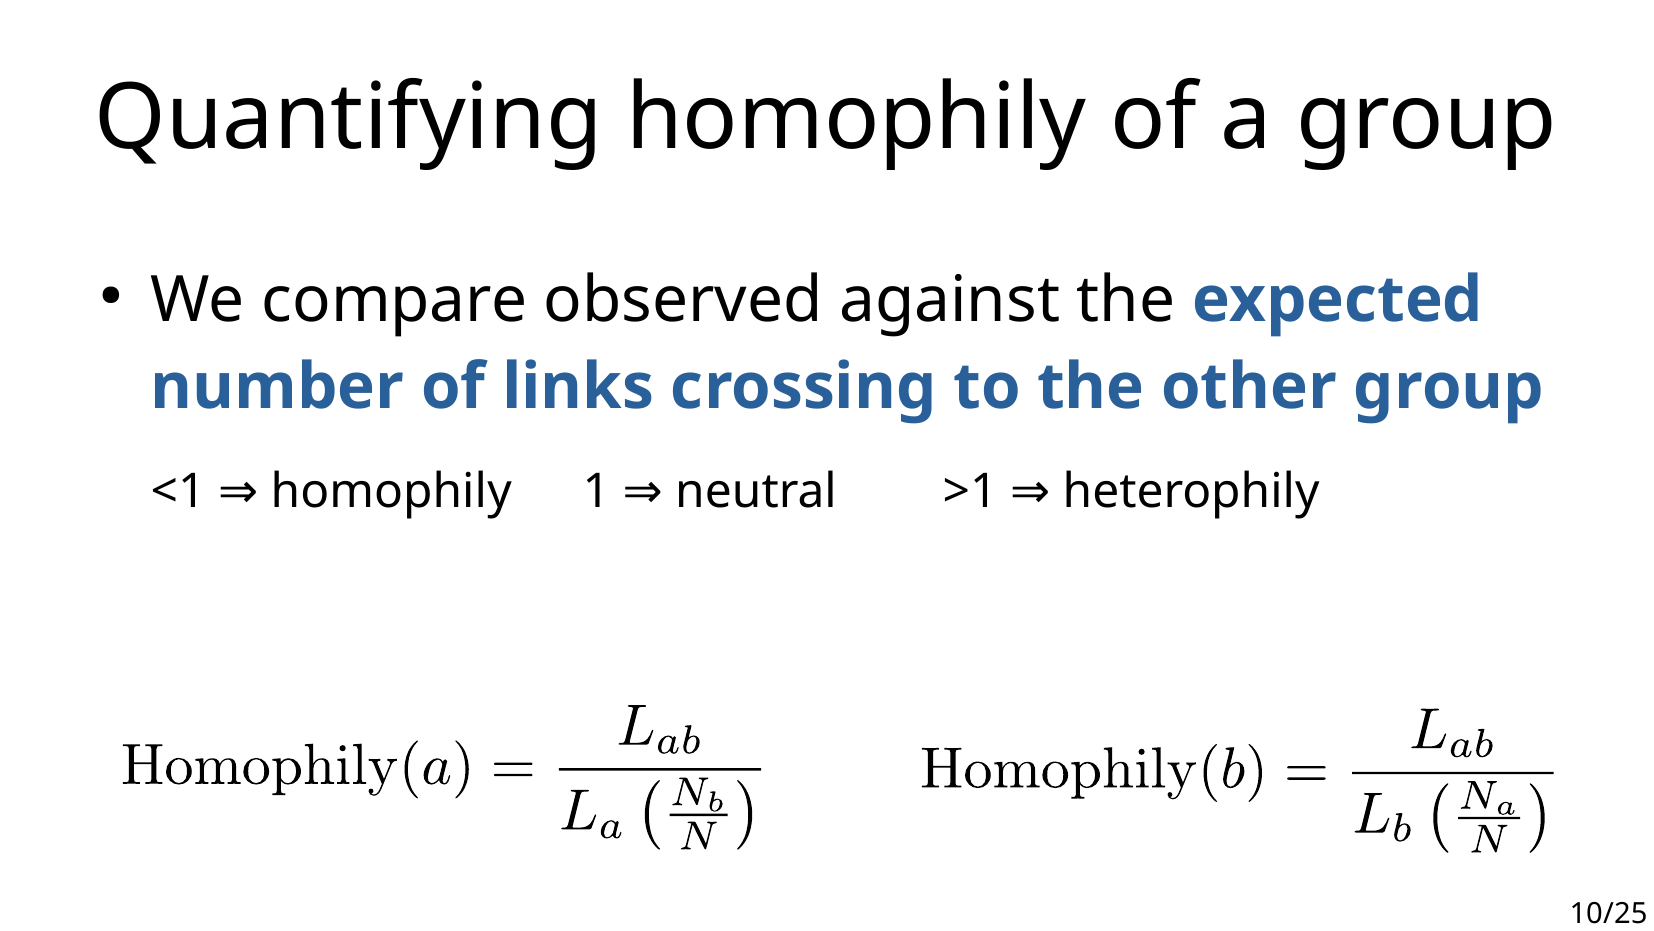

# Quantifying homophily of a group
We compare observed against the expected number of links crossing to the other group
<1 ⇒ homophily			1 ⇒ neutral			>1 ⇒ heterophily
10